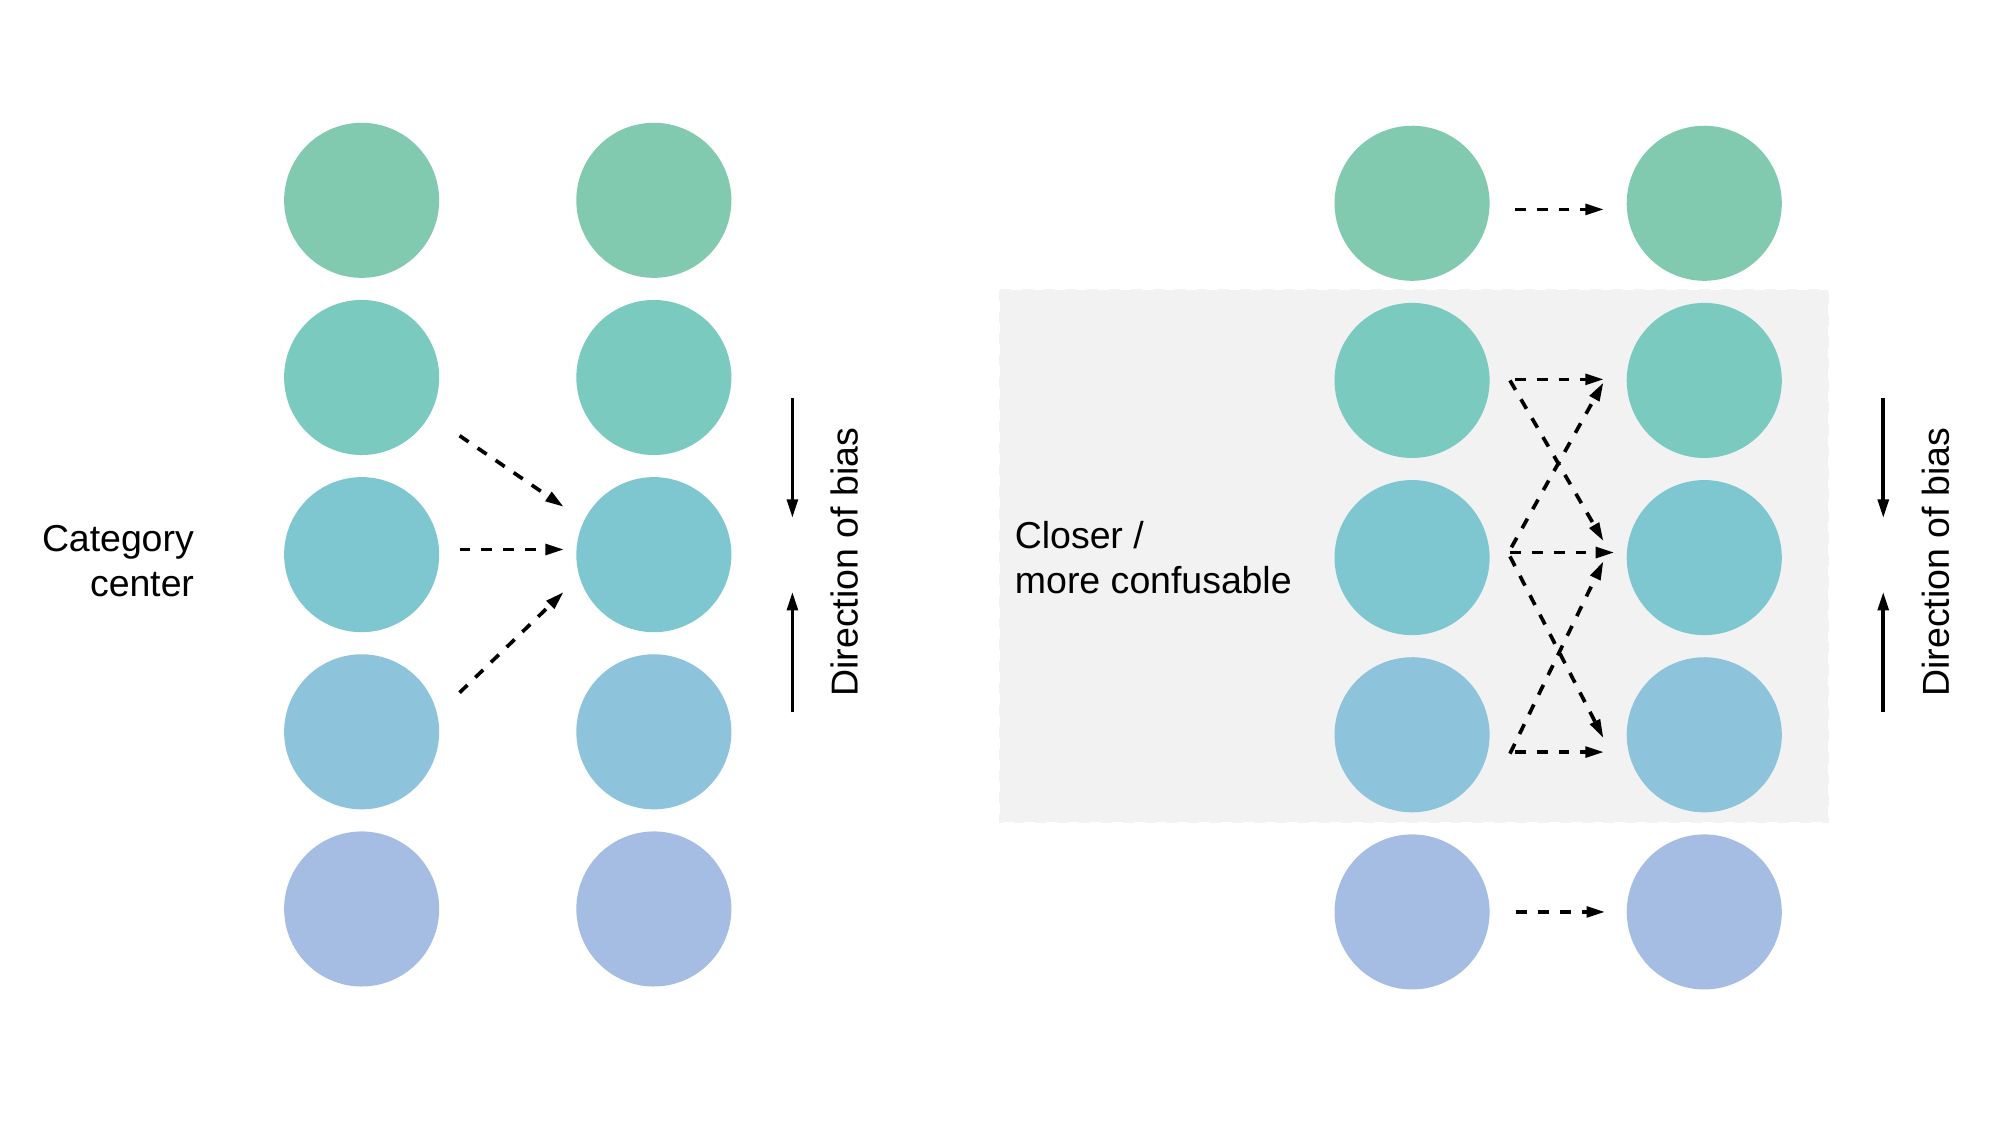

Closer /
more confusable
Category center
Direction of bias
Direction of bias